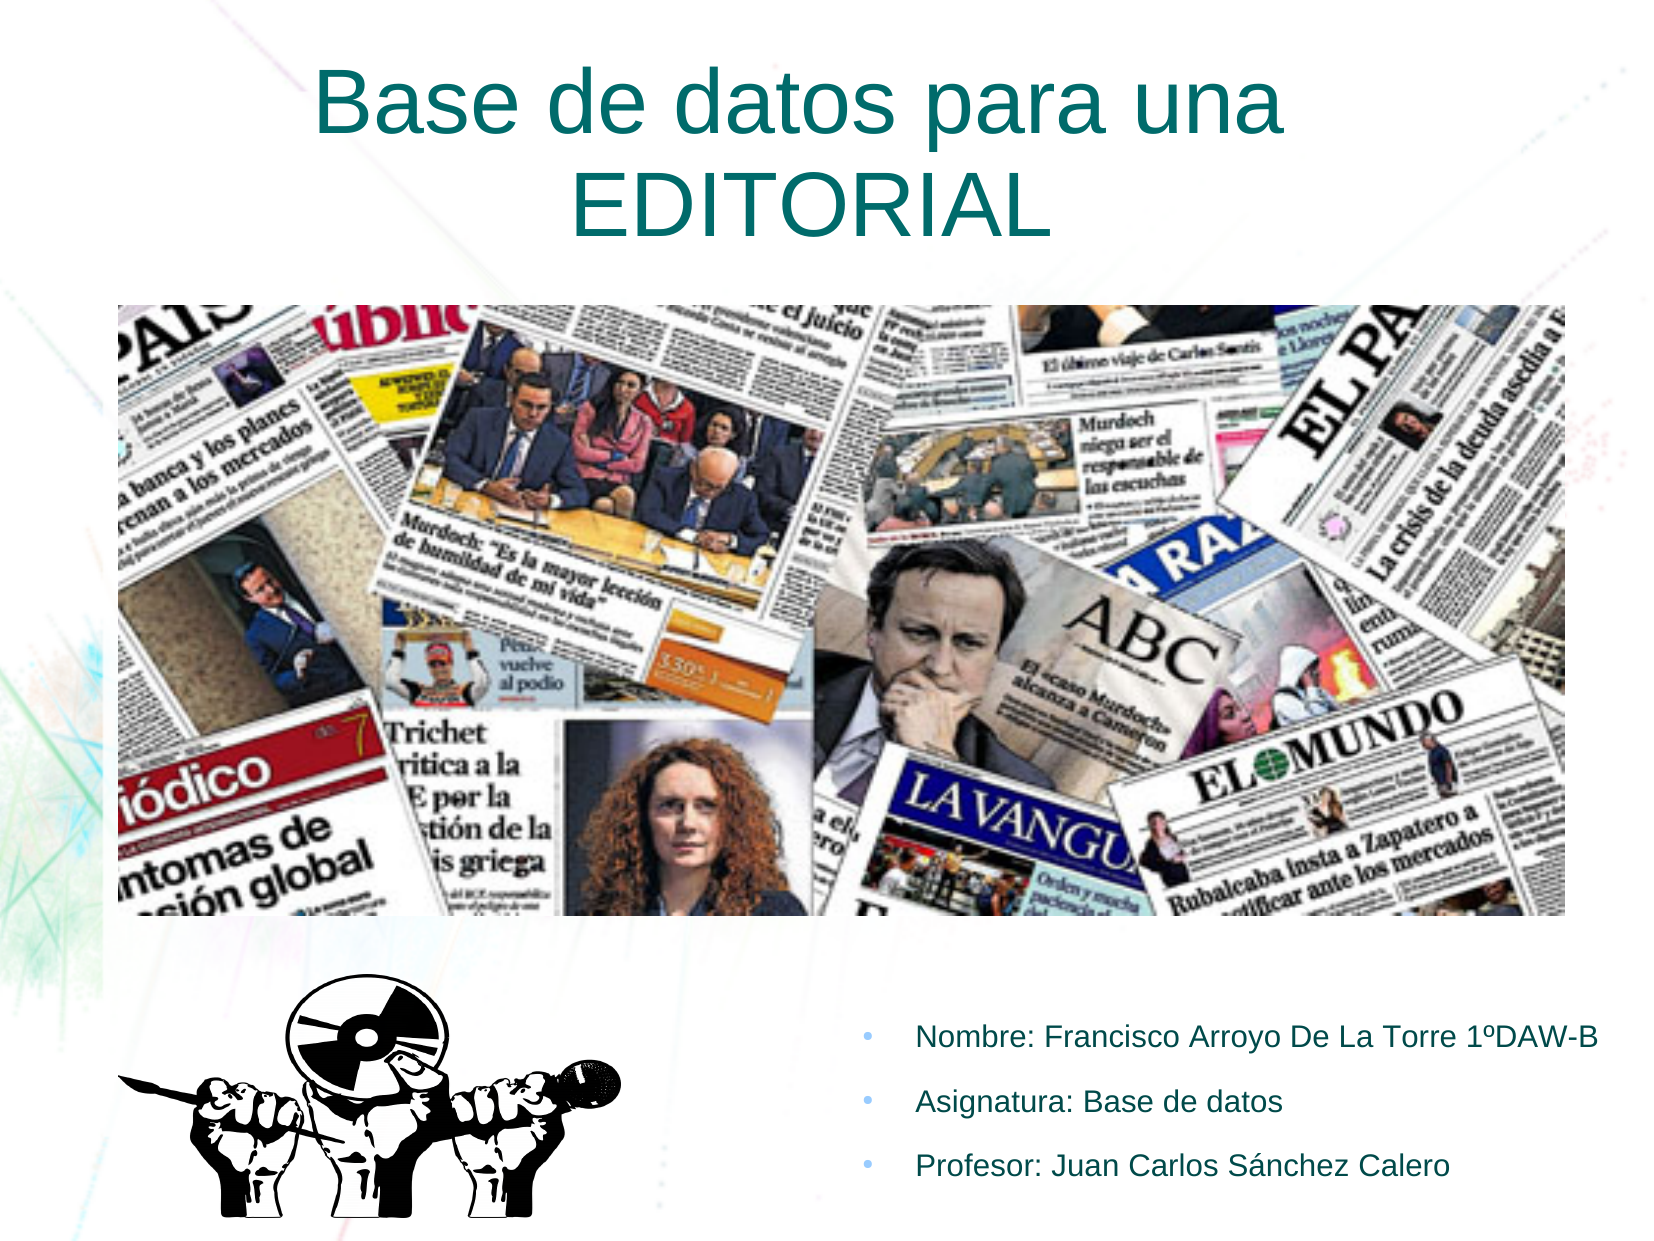

Base de datos para una EDITORIAL
# Nombre: Francisco Arroyo De La Torre 1ºDAW-B
Asignatura: Base de datos
Profesor: Juan Carlos Sánchez Calero